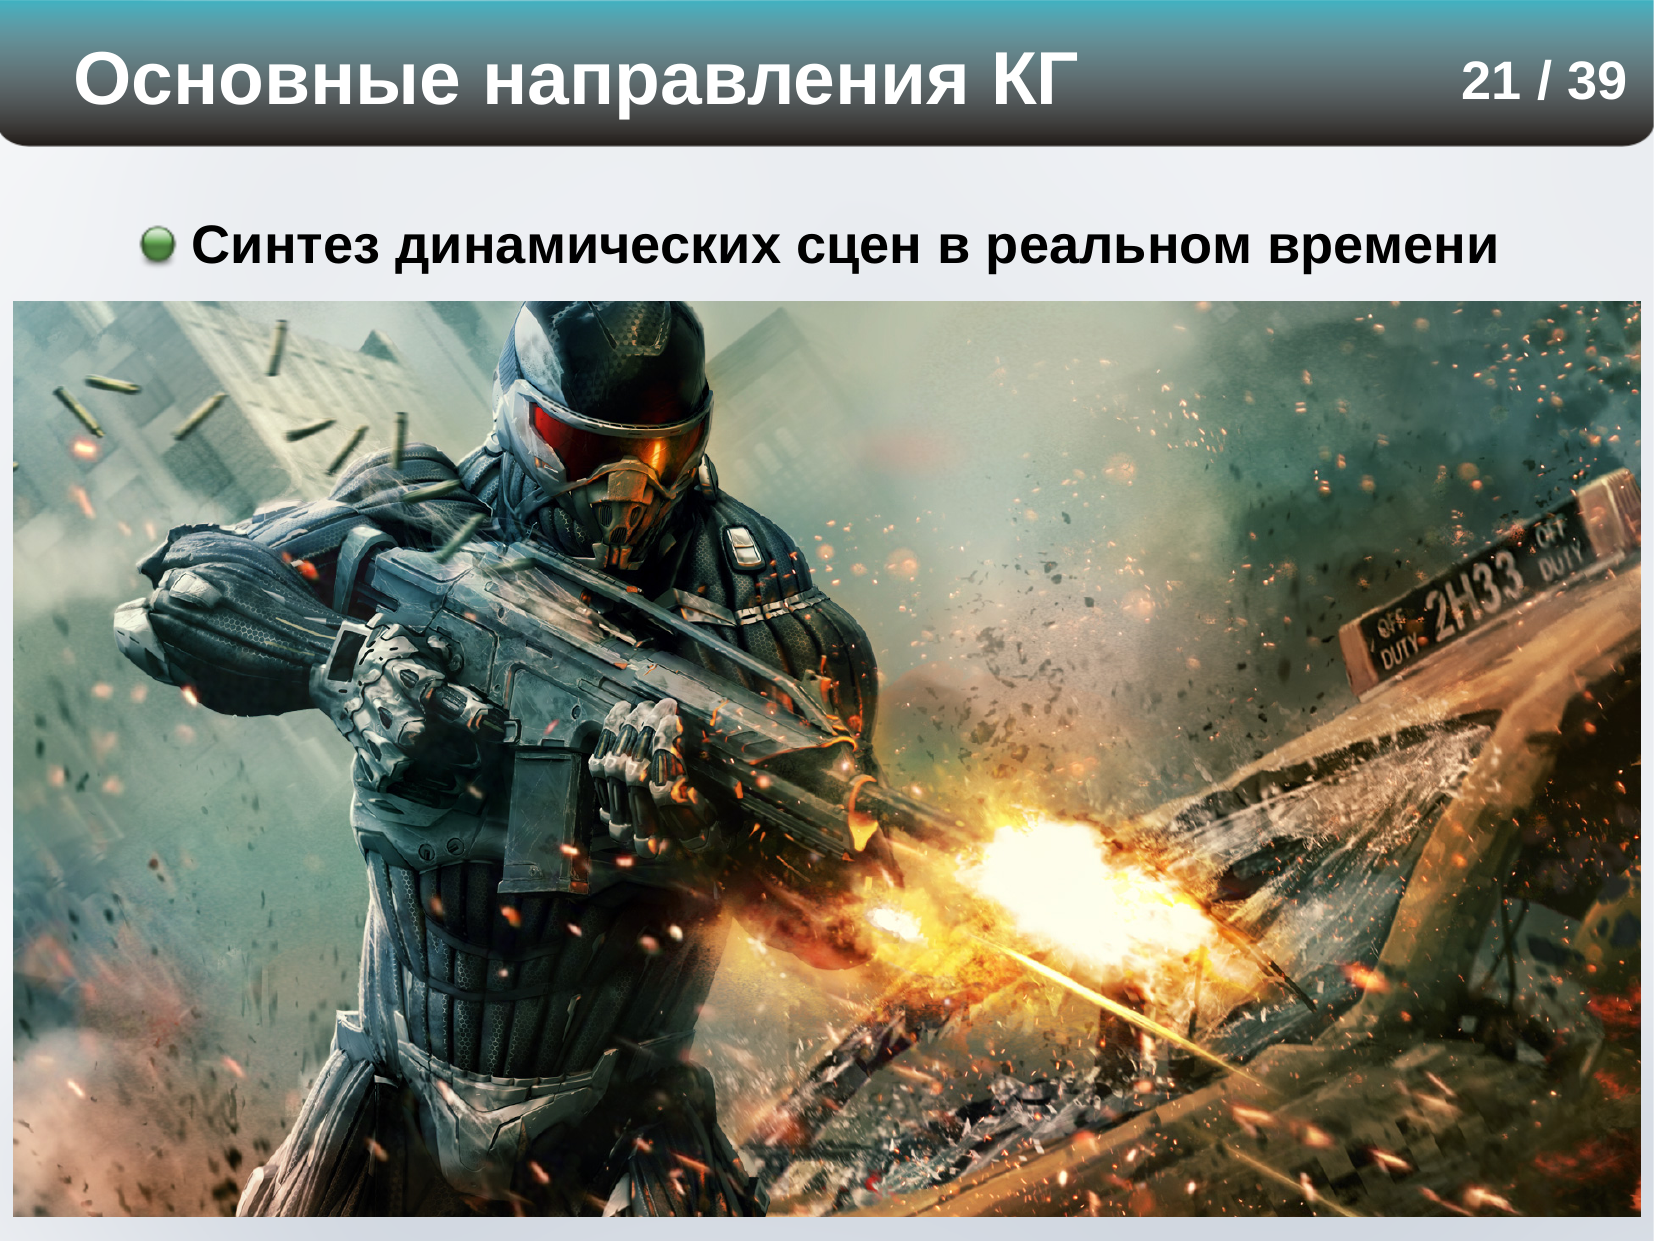

Основные направления КГ
Синтез динамических сцен в реальном времени